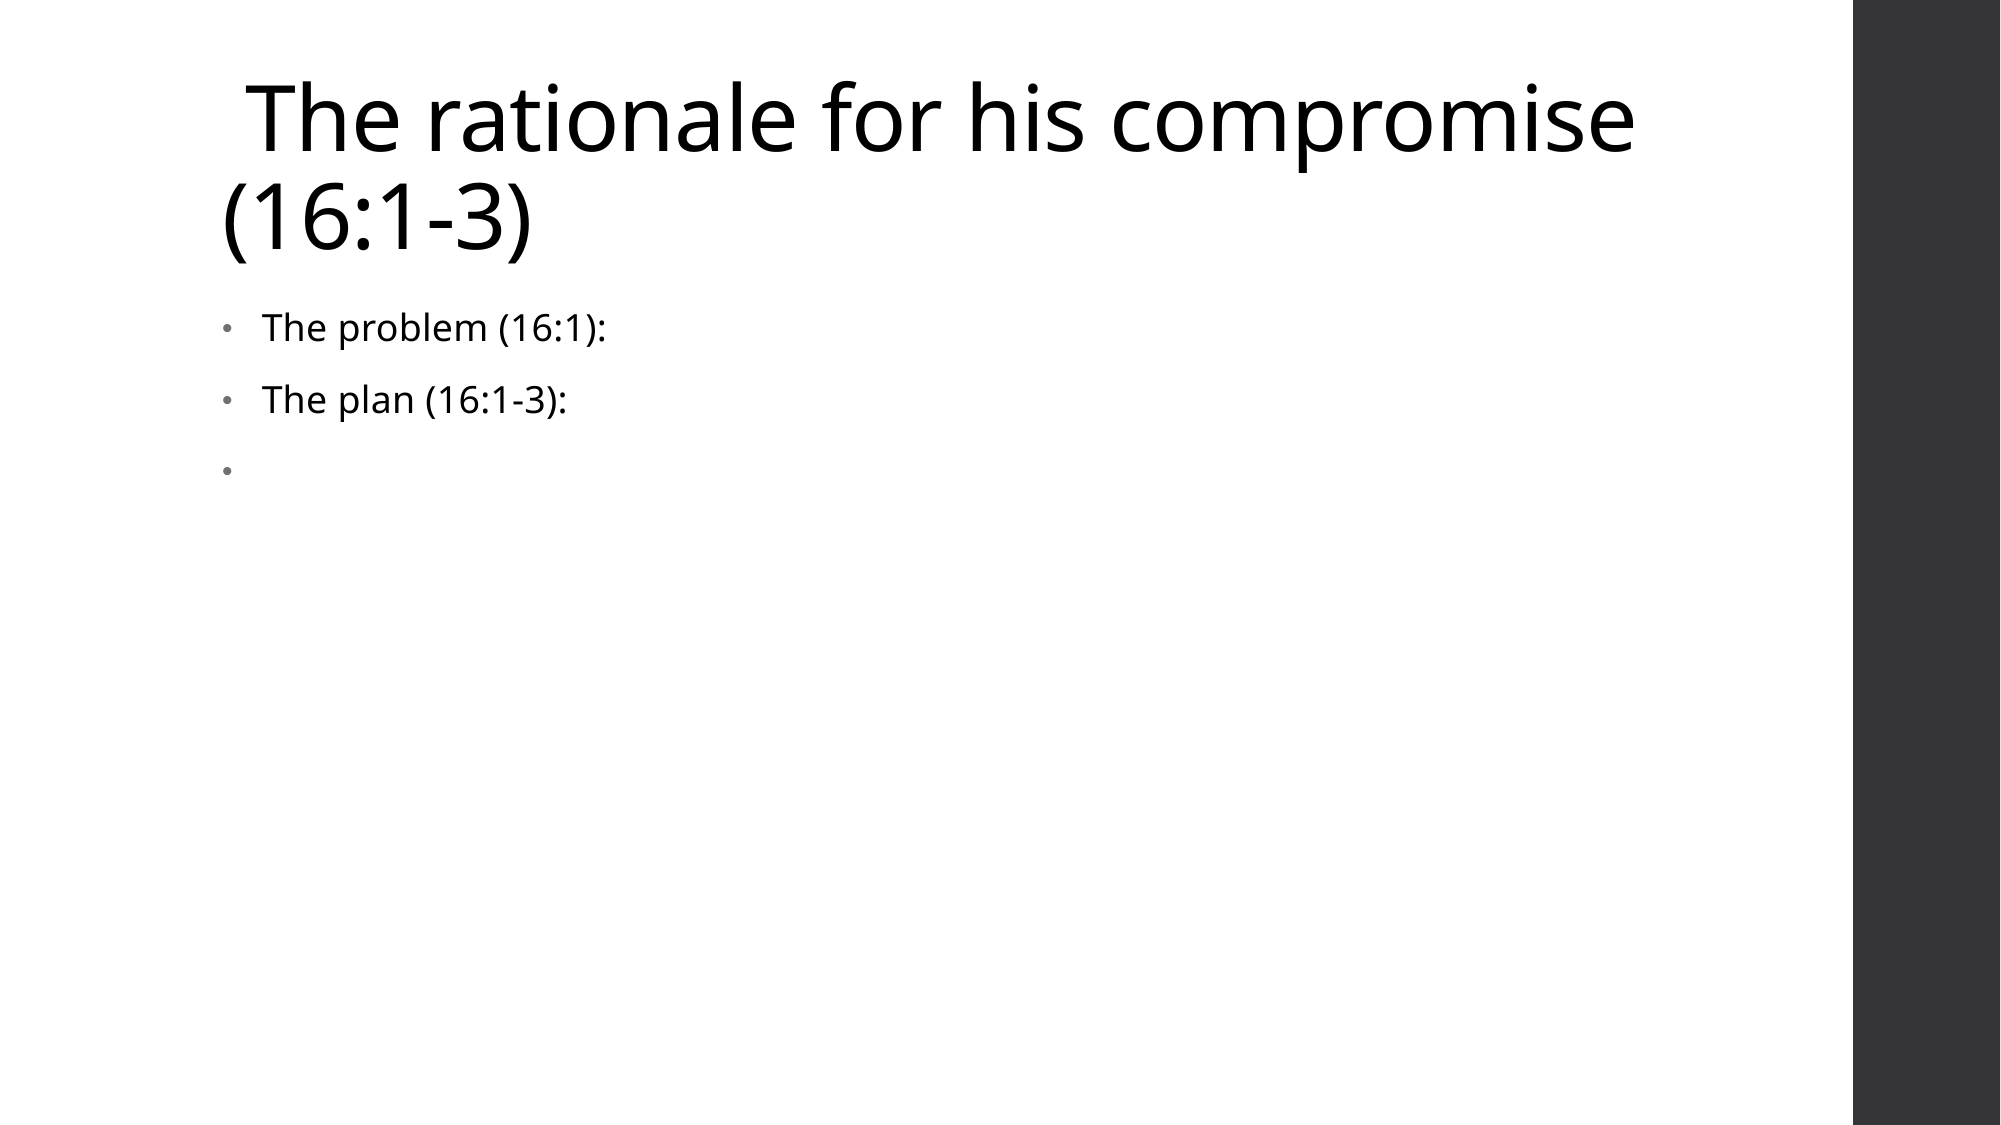

# The rationale for his compromise (16:1-3)
 The problem (16:1):
 The plan (16:1-3):